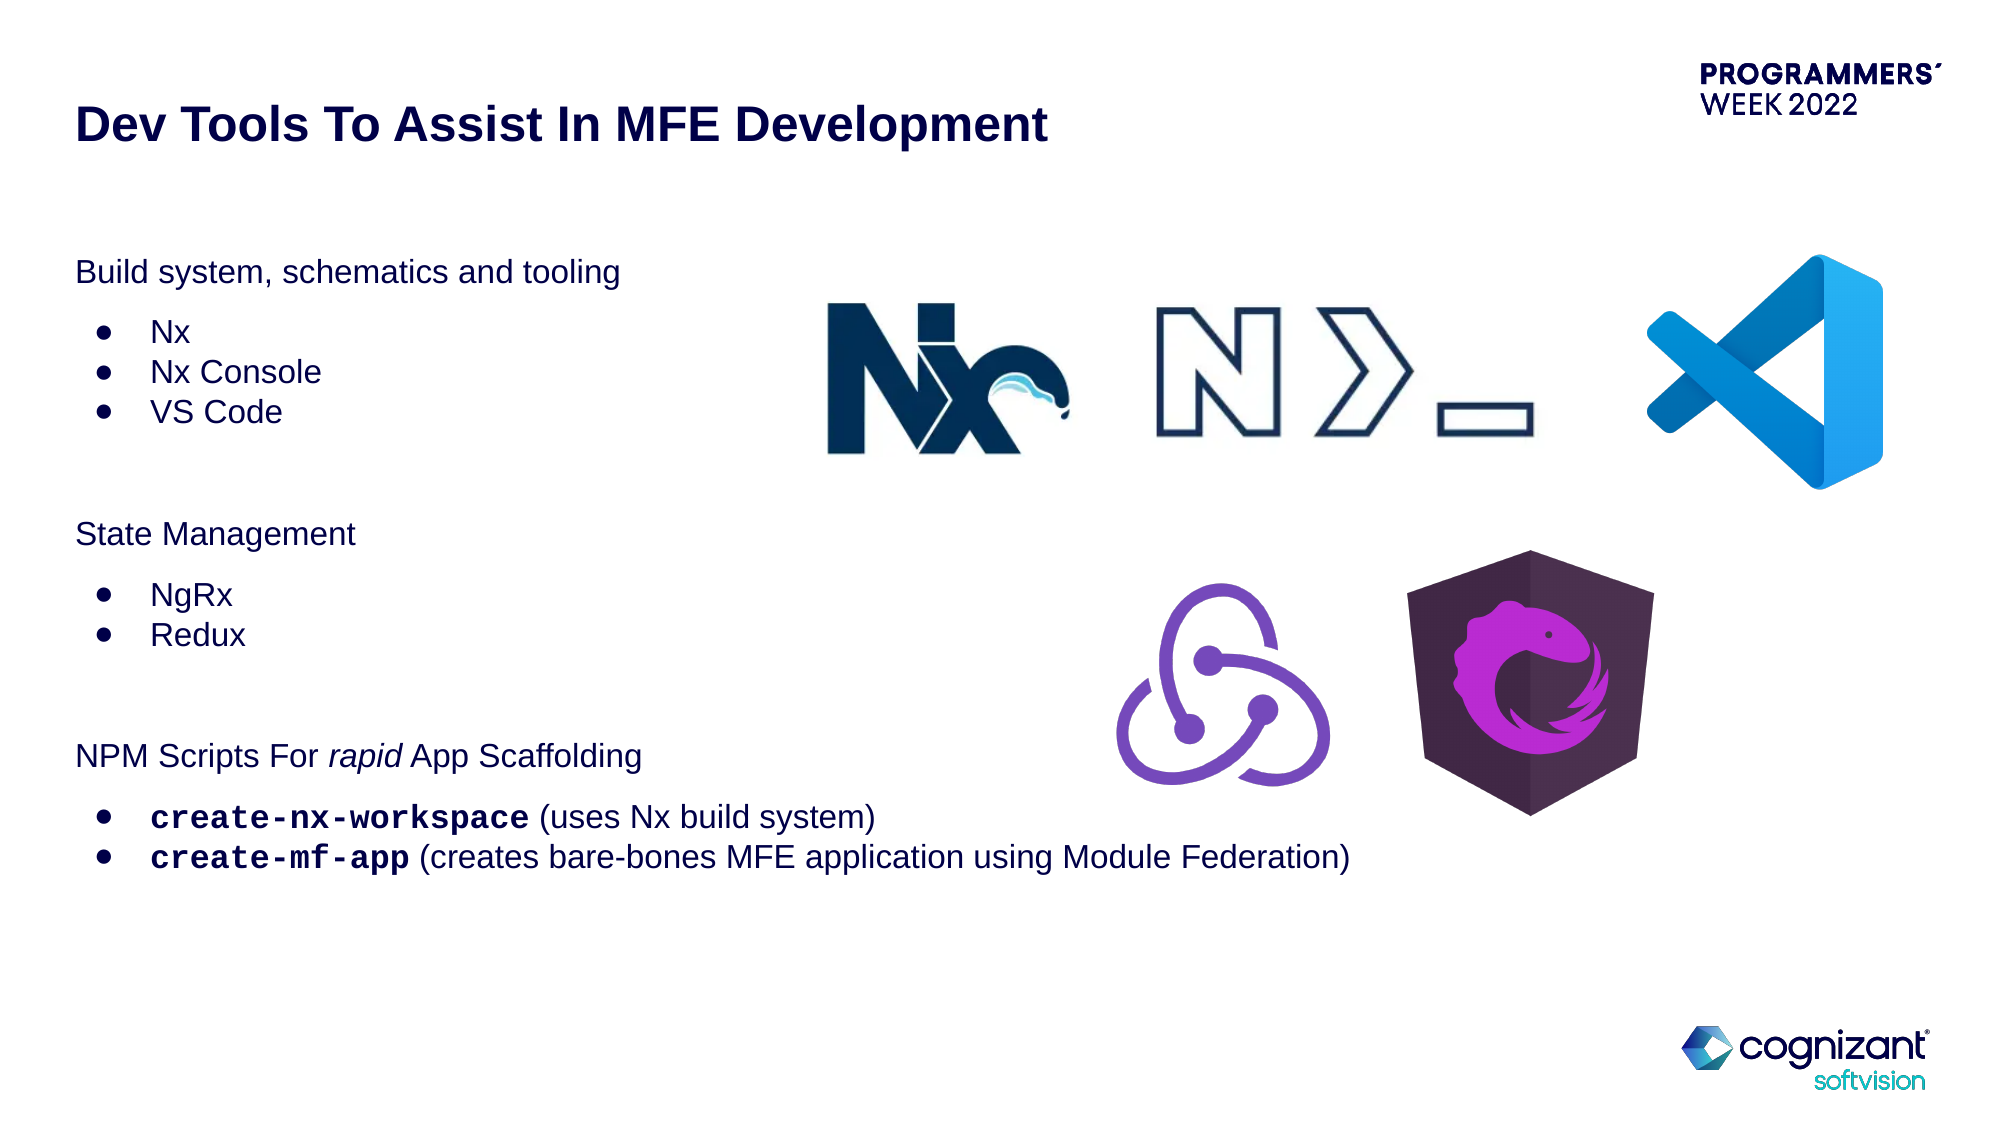

# Dev Tools To Assist In MFE Development
Build system, schematics and tooling
Nx
Nx Console
VS Code
State Management
NgRx
Redux
NPM Scripts For rapid App Scaffolding
create-nx-workspace (uses Nx build system)
create-mf-app (creates bare-bones MFE application using Module Federation)